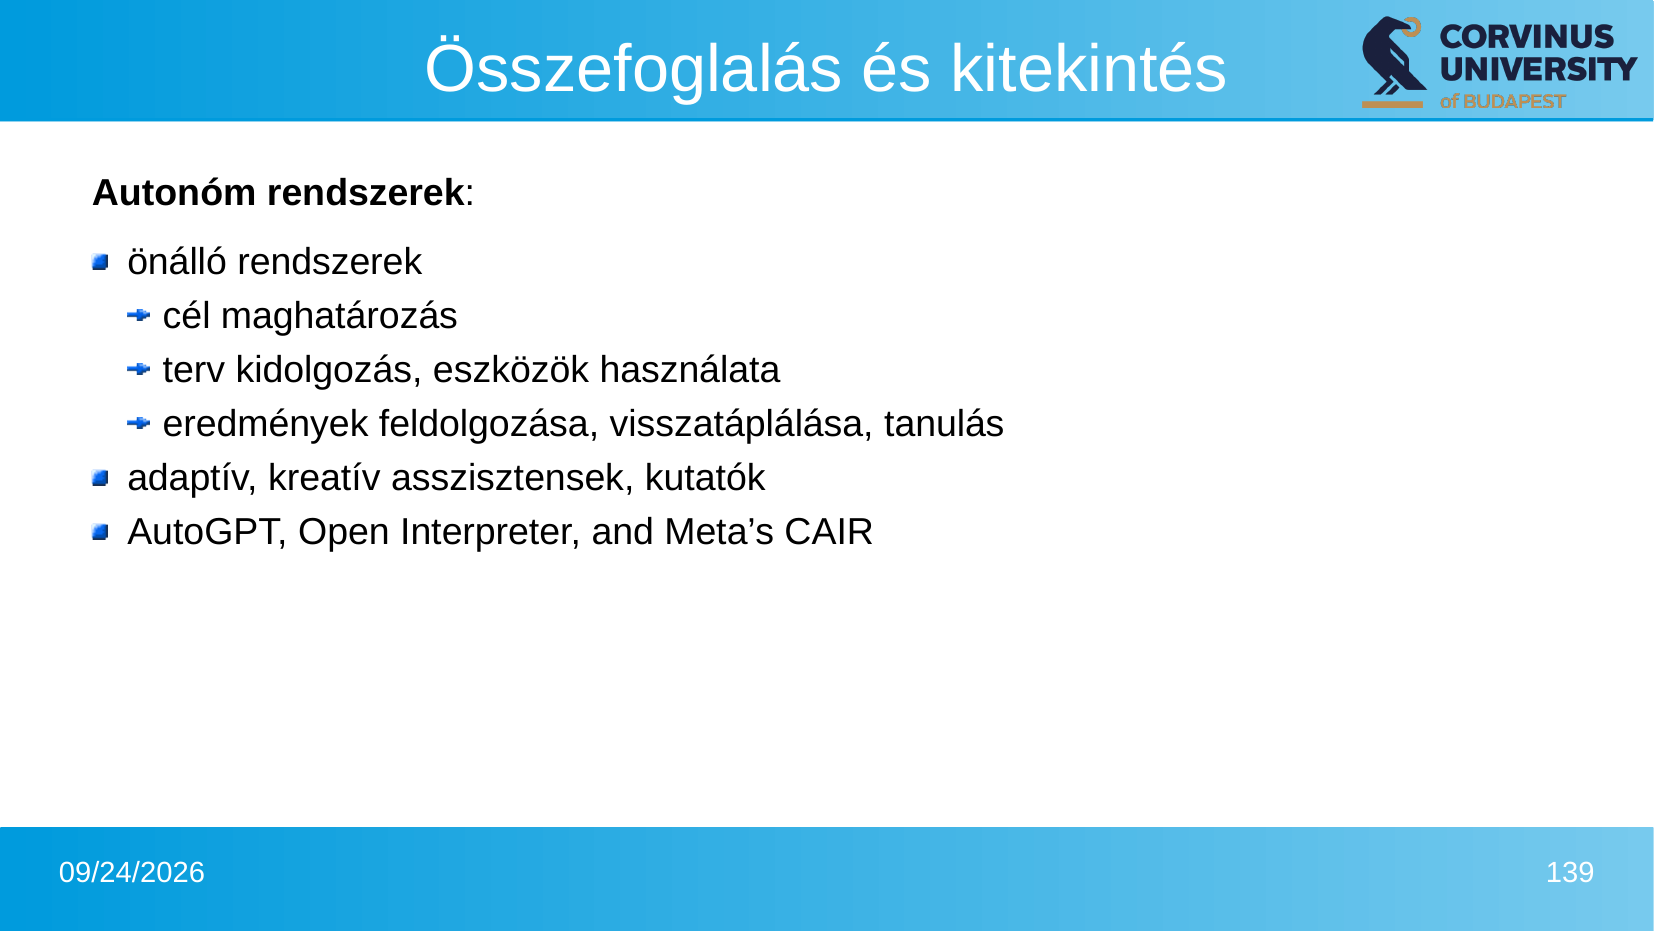

# Összefoglalás és kitekintés
Autonóm rendszerek:
önálló rendszerek
cél maghatározás
terv kidolgozás, eszközök használata
eredmények feldolgozása, visszatáplálása, tanulás
adaptív, kreatív asszisztensek, kutatók
AutoGPT, Open Interpreter, and Meta’s CAIR
139